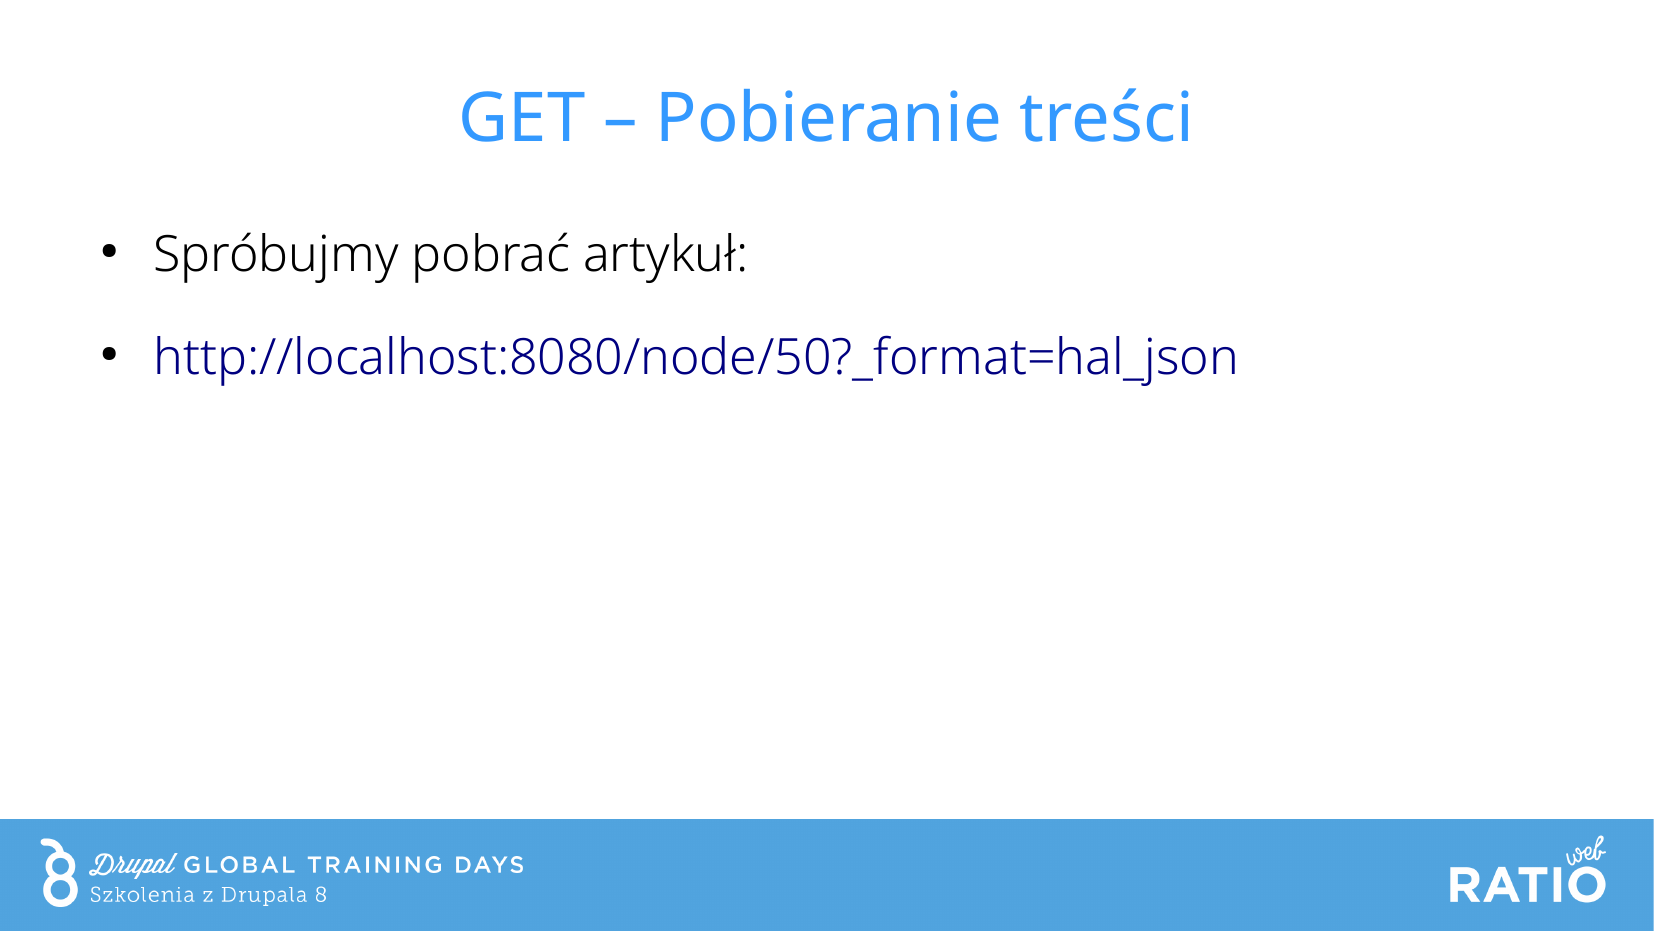

# GET – Pobieranie treści
Spróbujmy pobrać artykuł:
http://localhost:8080/node/50?_format=hal_json